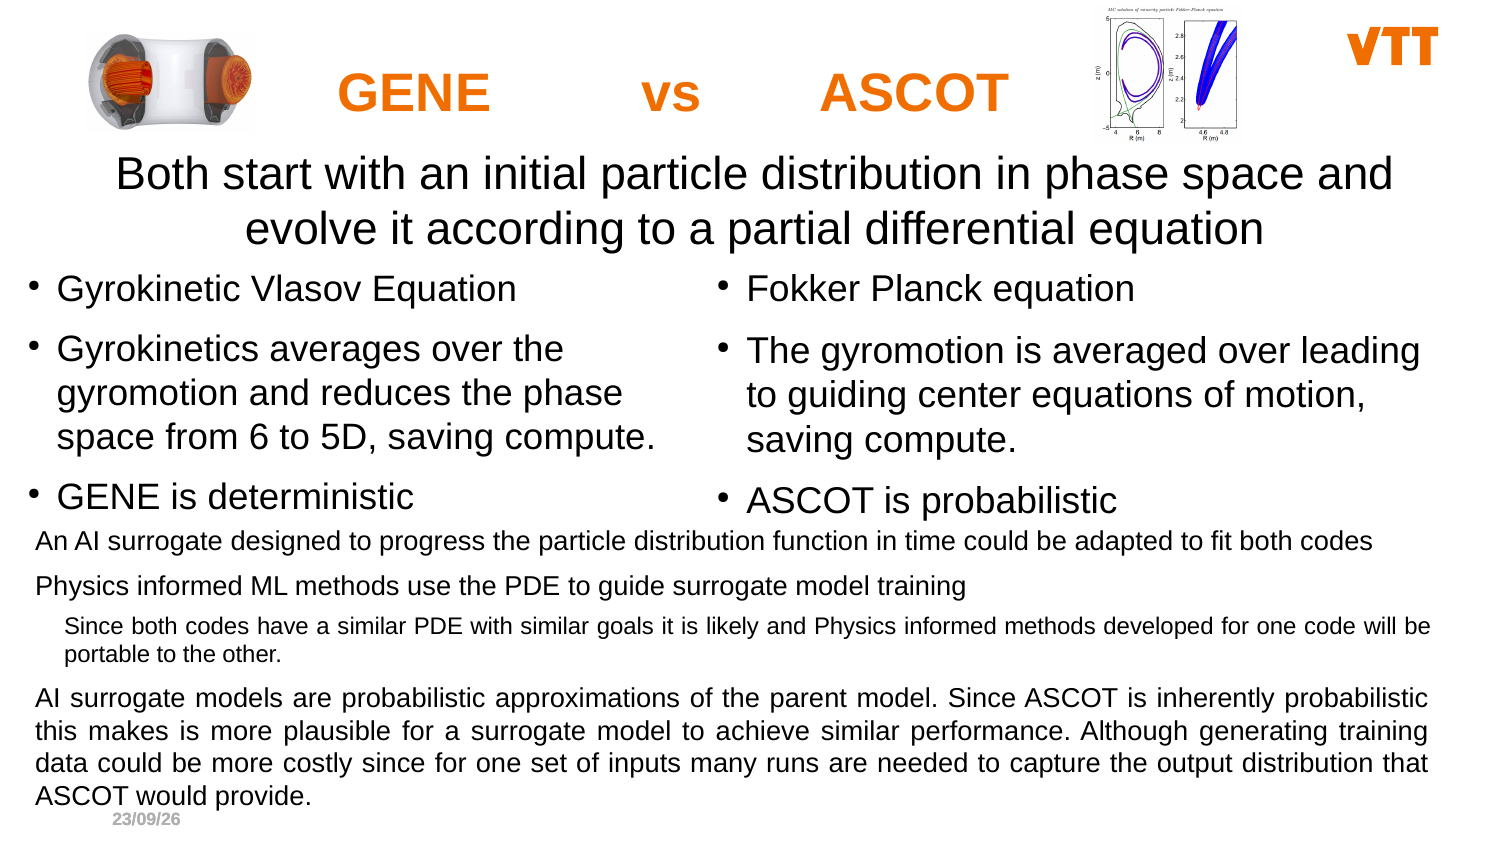

# GENE vs ASCOT
Both start with an initial particle distribution in phase space and evolve it according to a partial differential equation
Gyrokinetic Vlasov Equation
Gyrokinetics averages over the gyromotion and reduces the phase space from 6 to 5D, saving compute.
GENE is deterministic
Fokker Planck equation
The gyromotion is averaged over leading to guiding center equations of motion, saving compute.
ASCOT is probabilistic
An AI surrogate designed to progress the particle distribution function in time could be adapted to fit both codes
Physics informed ML methods use the PDE to guide surrogate model training
Since both codes have a similar PDE with similar goals it is likely and Physics informed methods developed for one code will be portable to the other.
AI surrogate models are probabilistic approximations of the parent model. Since ASCOT is inherently probabilistic this makes is more plausible for a surrogate model to achieve similar performance. Although generating training data could be more costly since for one set of inputs many runs are needed to capture the output distribution that ASCOT would provide.